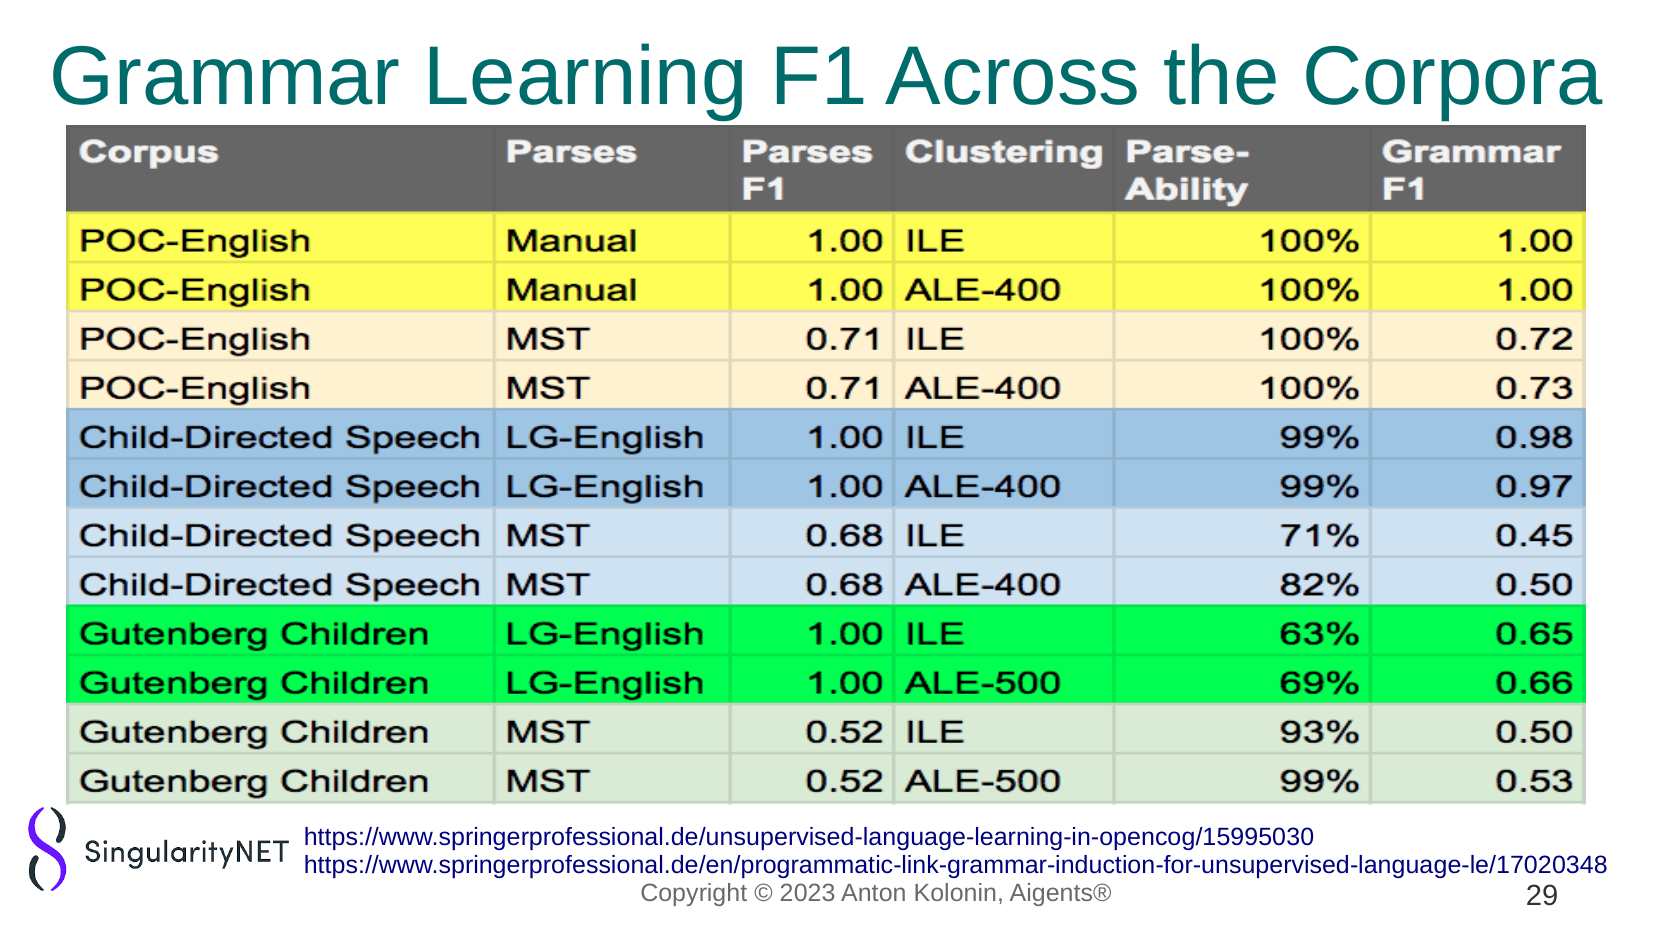

Grammar Learning F1 Across the Corpora
https://www.springerprofessional.de/unsupervised-language-learning-in-opencog/15995030
https://www.springerprofessional.de/en/programmatic-link-grammar-induction-for-unsupervised-language-le/17020348
Copyright © 2023 Anton Kolonin, Aigents®
29